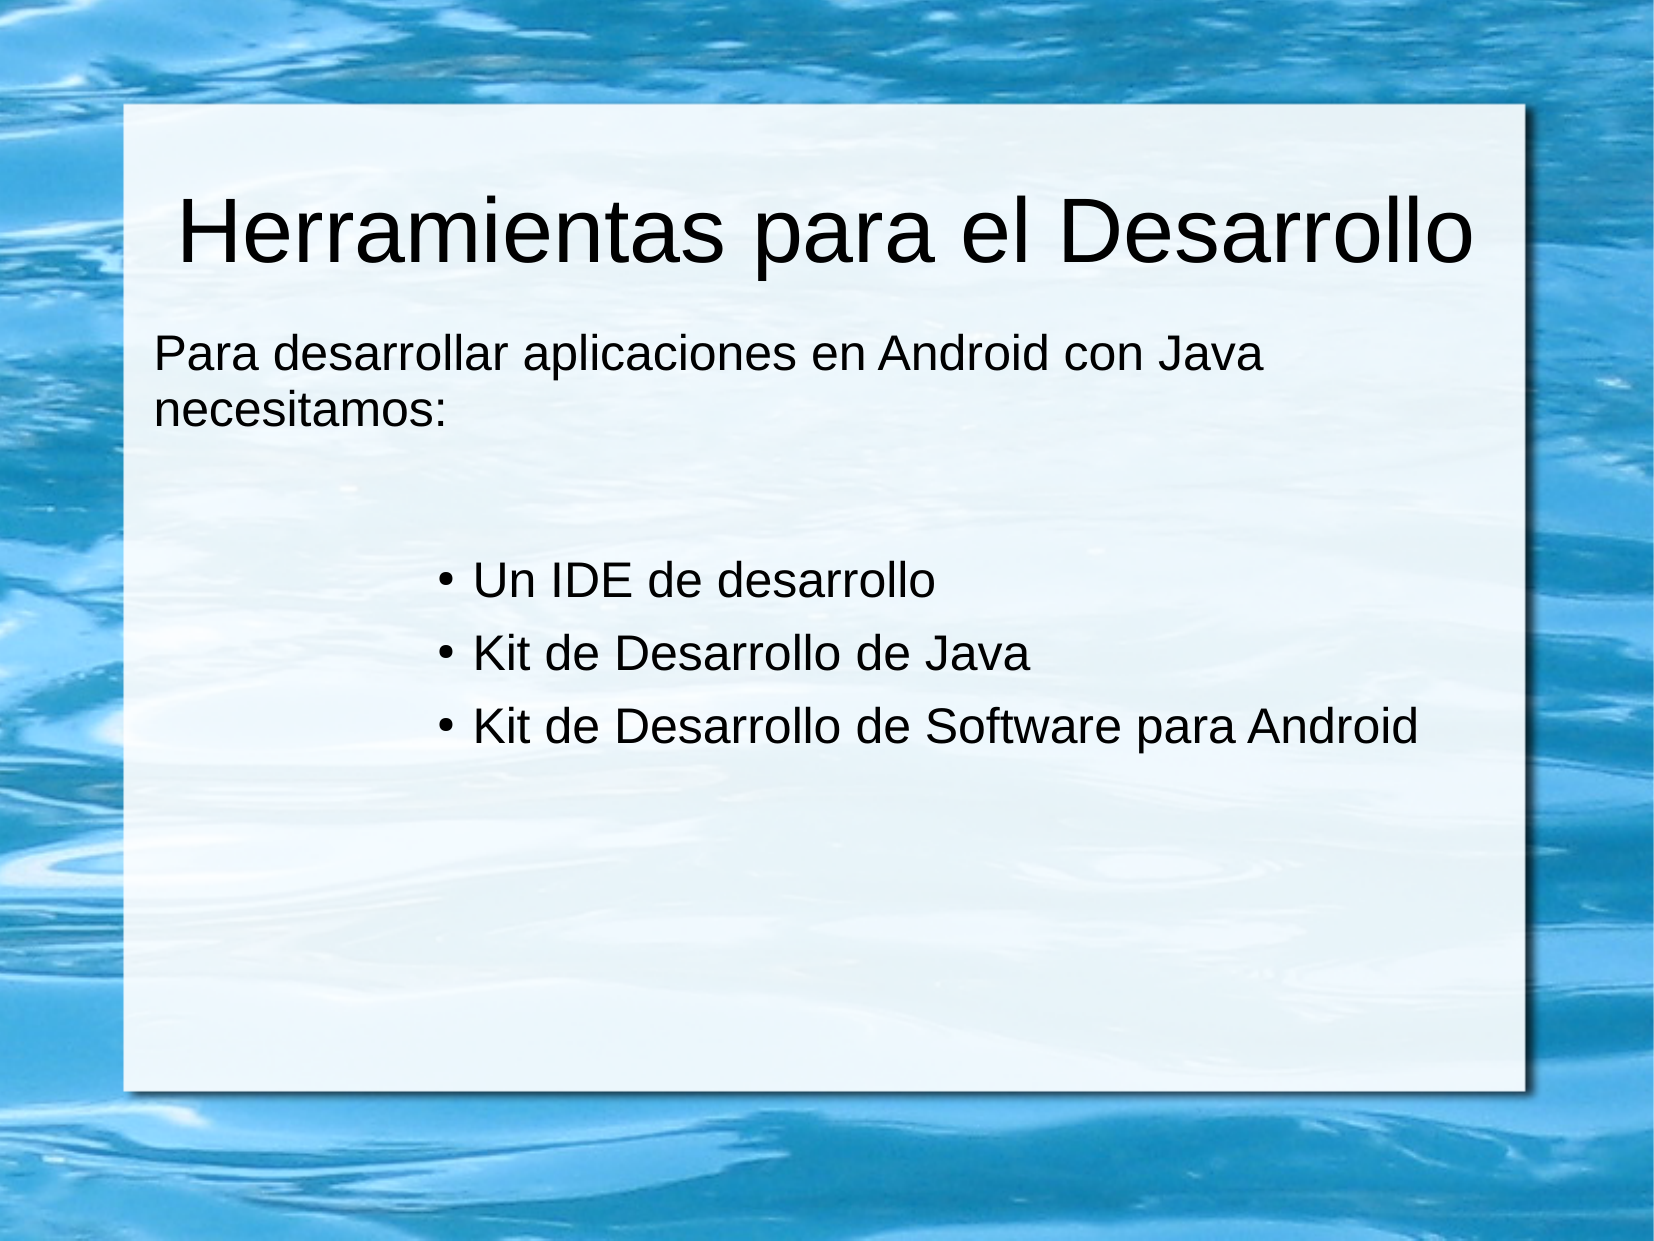

# Herramientas para el Desarrollo
Para desarrollar aplicaciones en Android con Java necesitamos:
Un IDE de desarrollo
Kit de Desarrollo de Java
Kit de Desarrollo de Software para Android